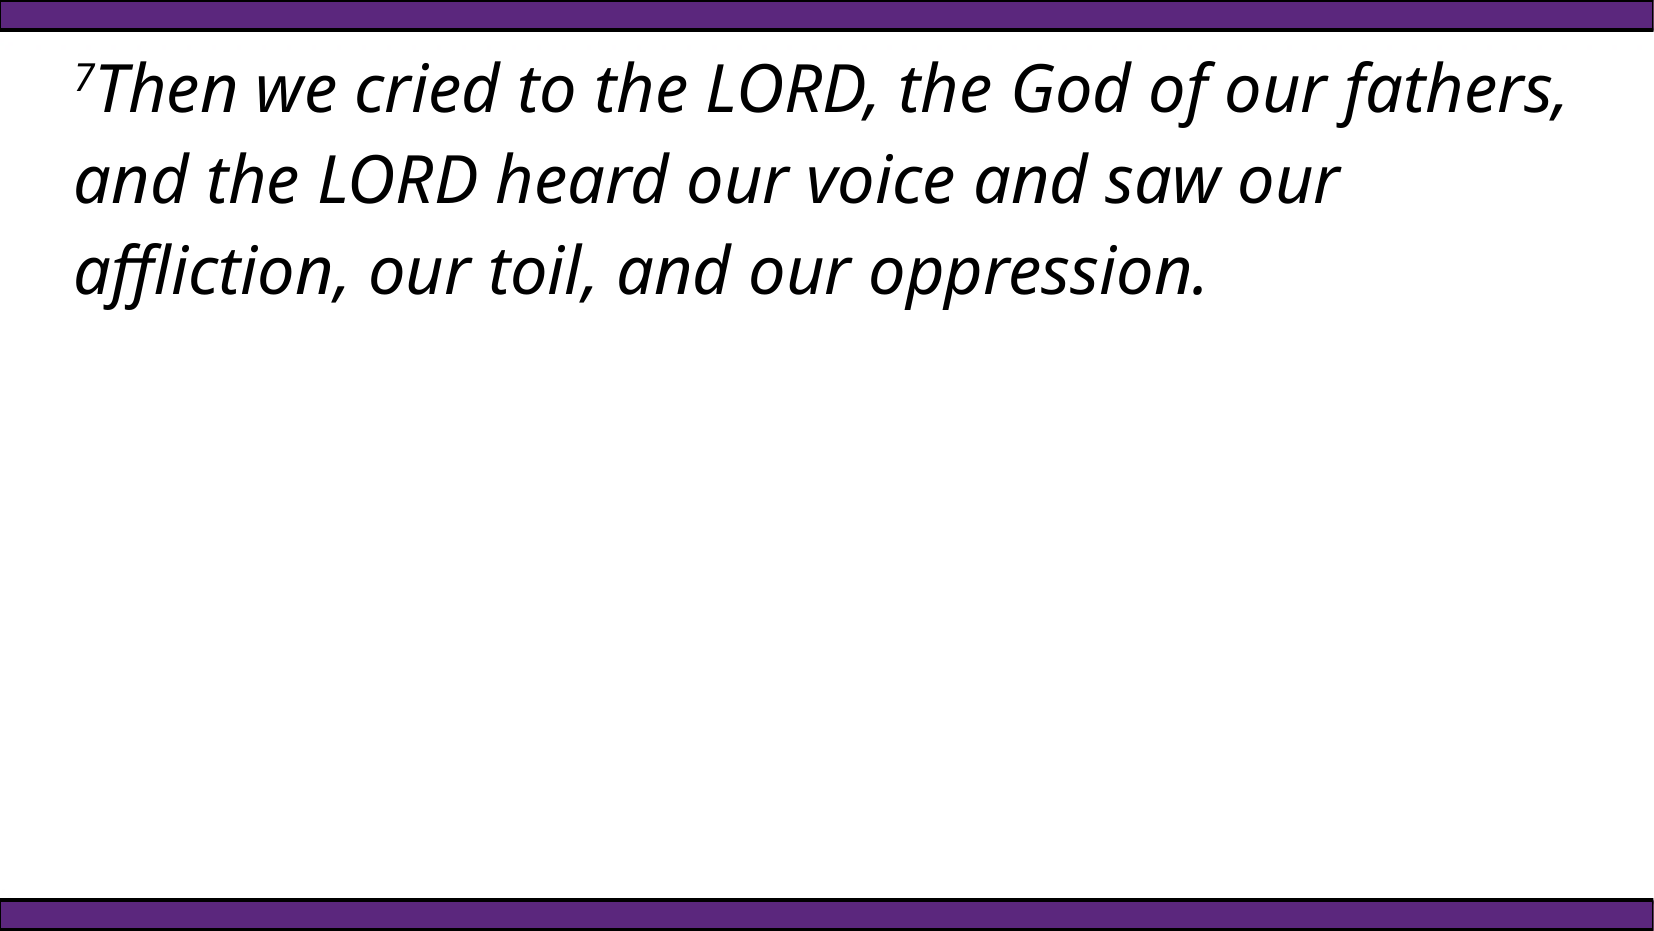

7Then we cried to the LORD, the God of our fathers, and the LORD heard our voice and saw our affliction, our toil, and our oppression.